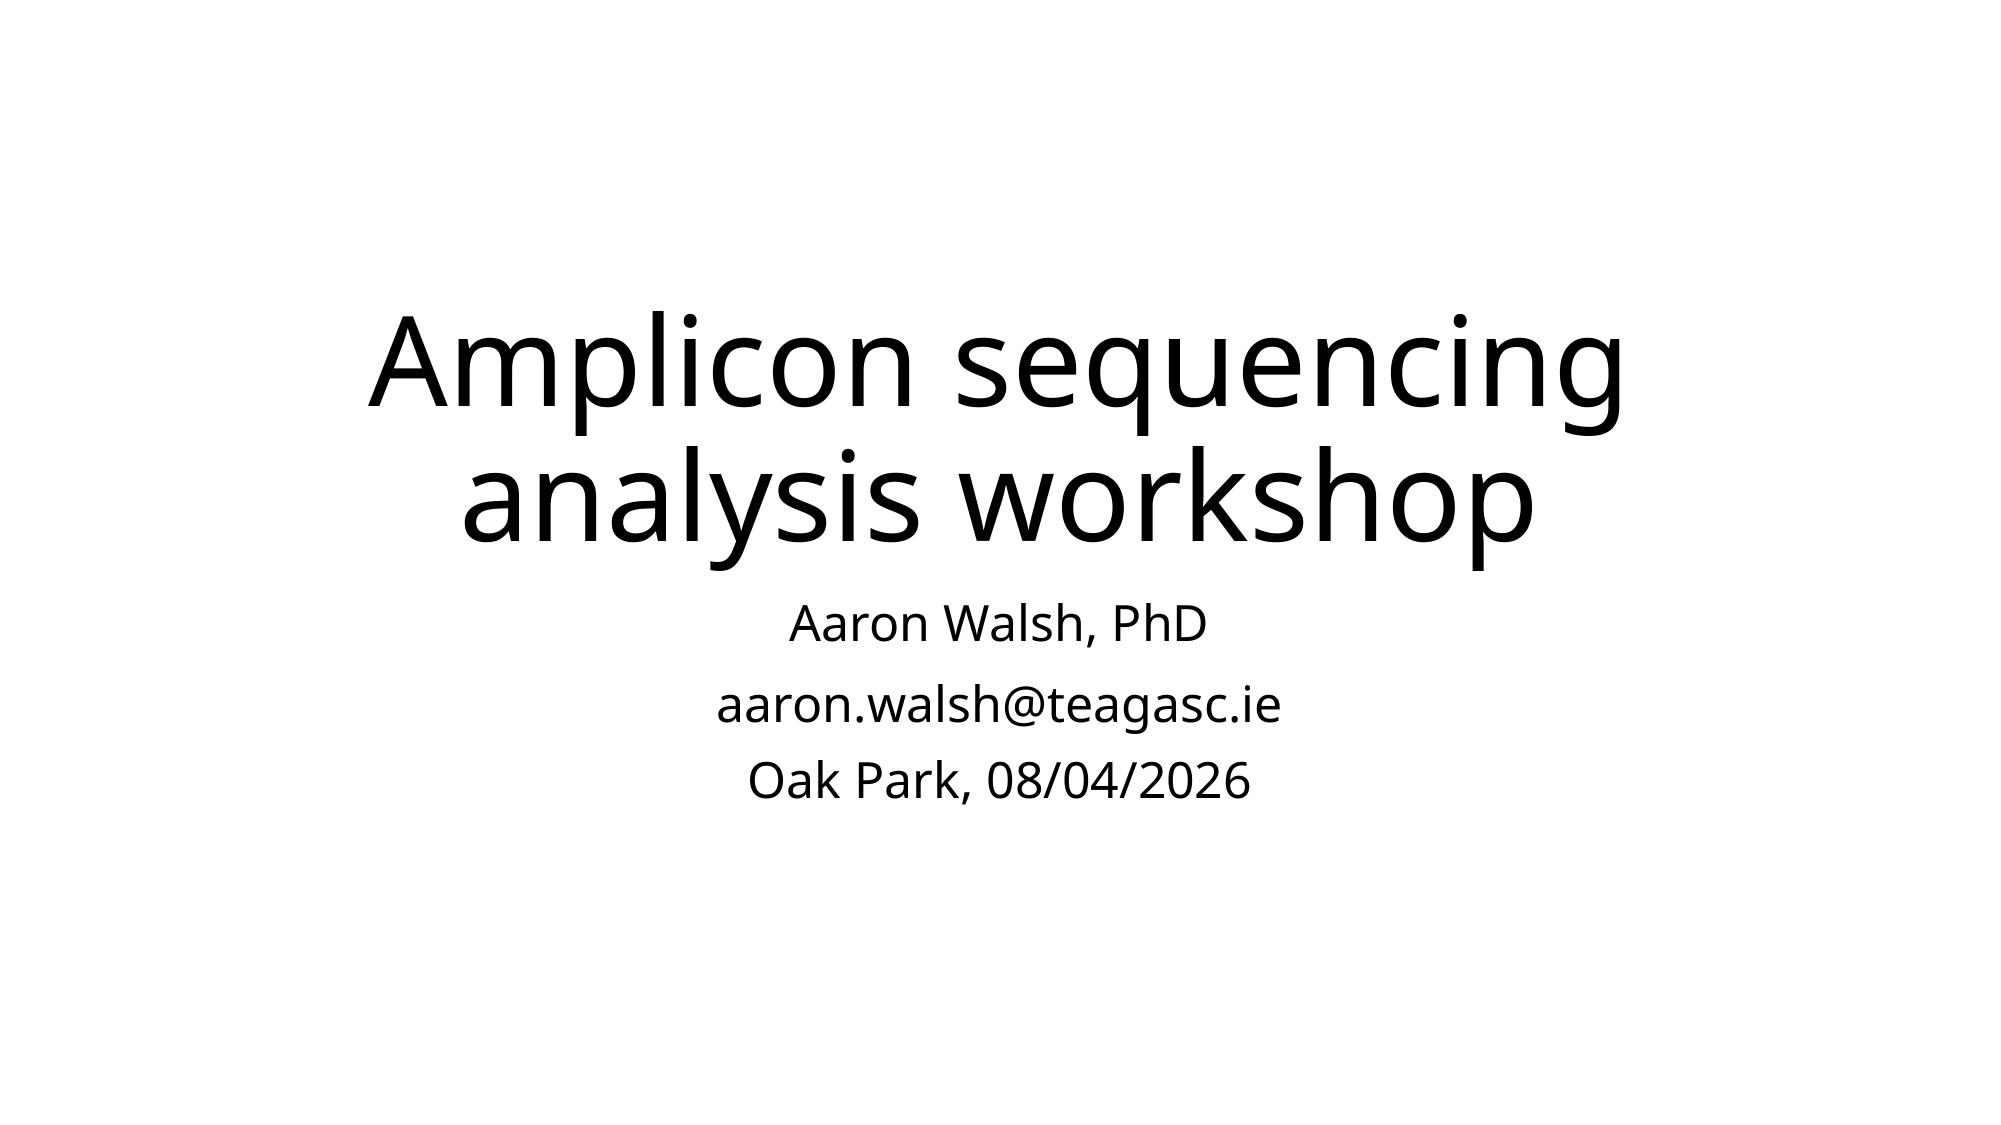

# Amplicon sequencing analysis workshop
Aaron Walsh, PhD
aaron.walsh@teagasc.ie
Oak Park, 08/04/2026